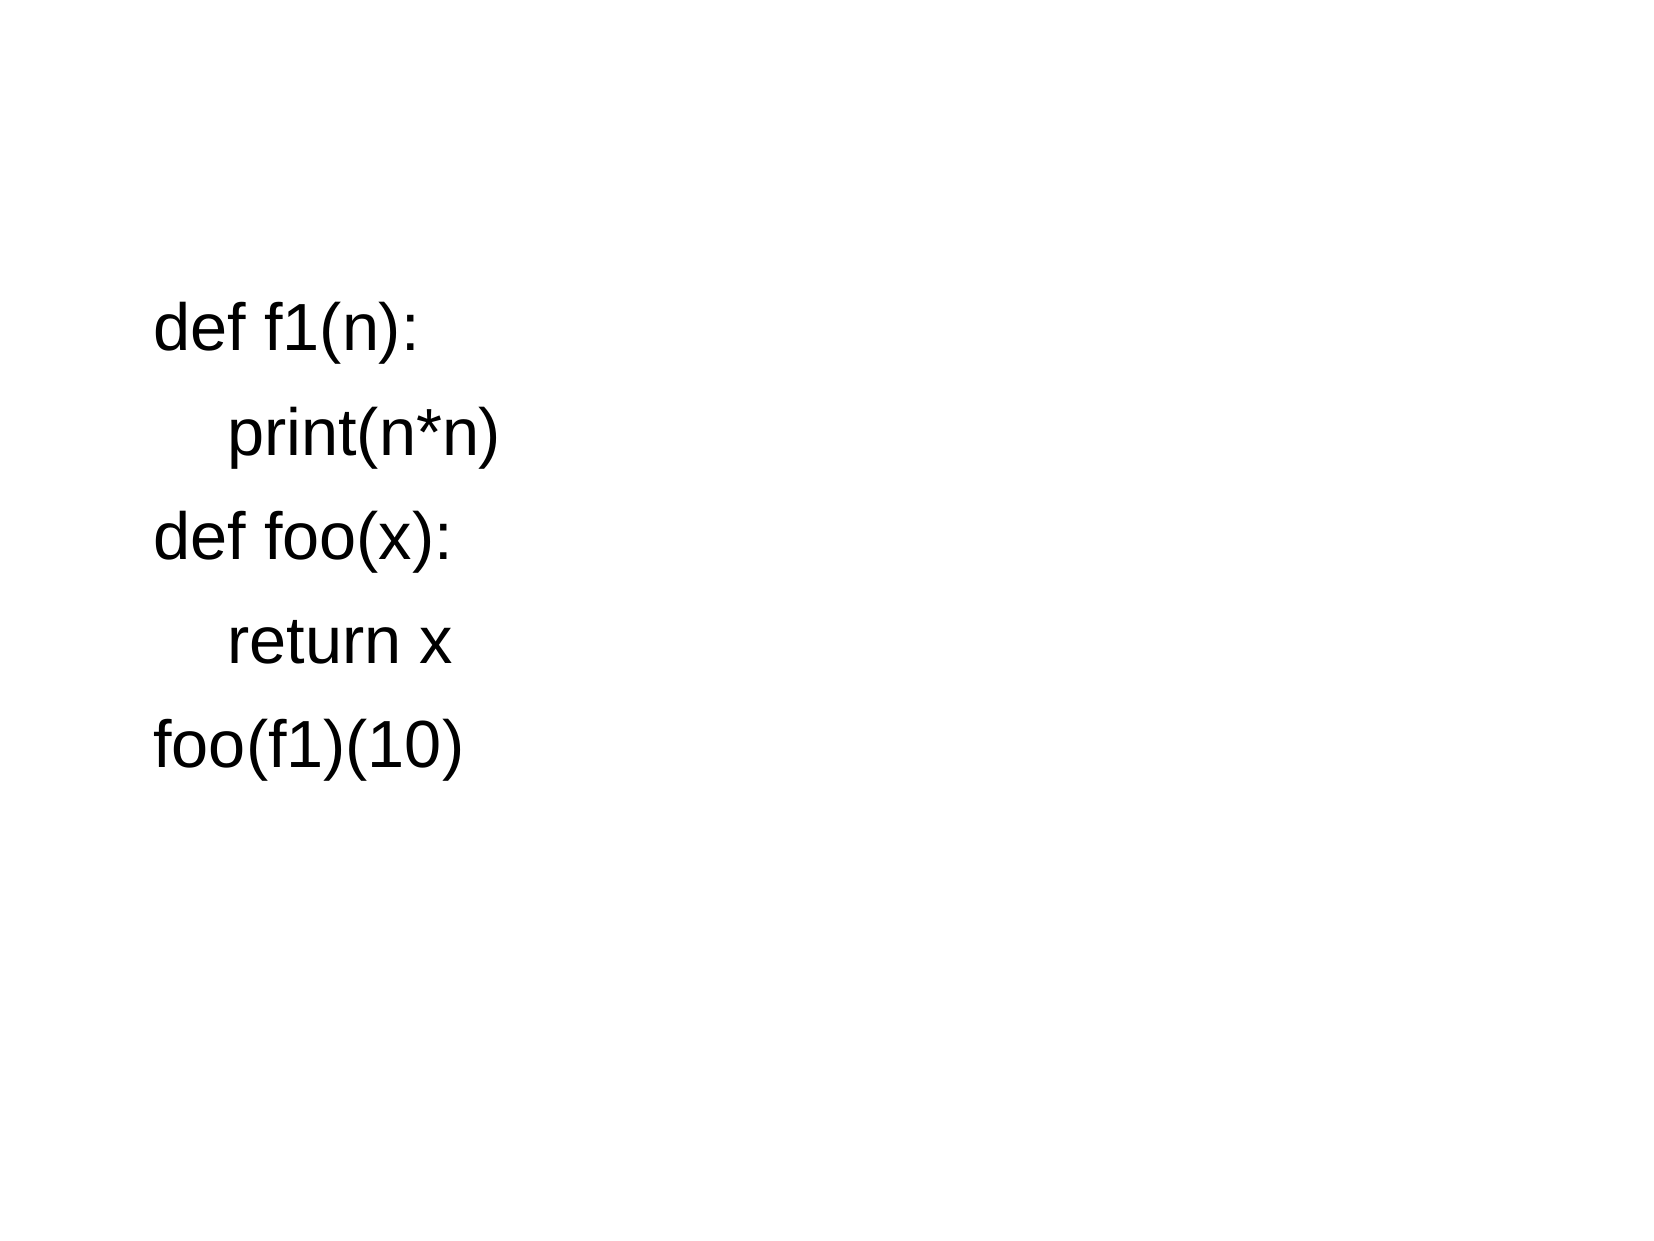

#
def f1(n):
 print(n*n)
def foo(x):
 return x
foo(f1)(10)